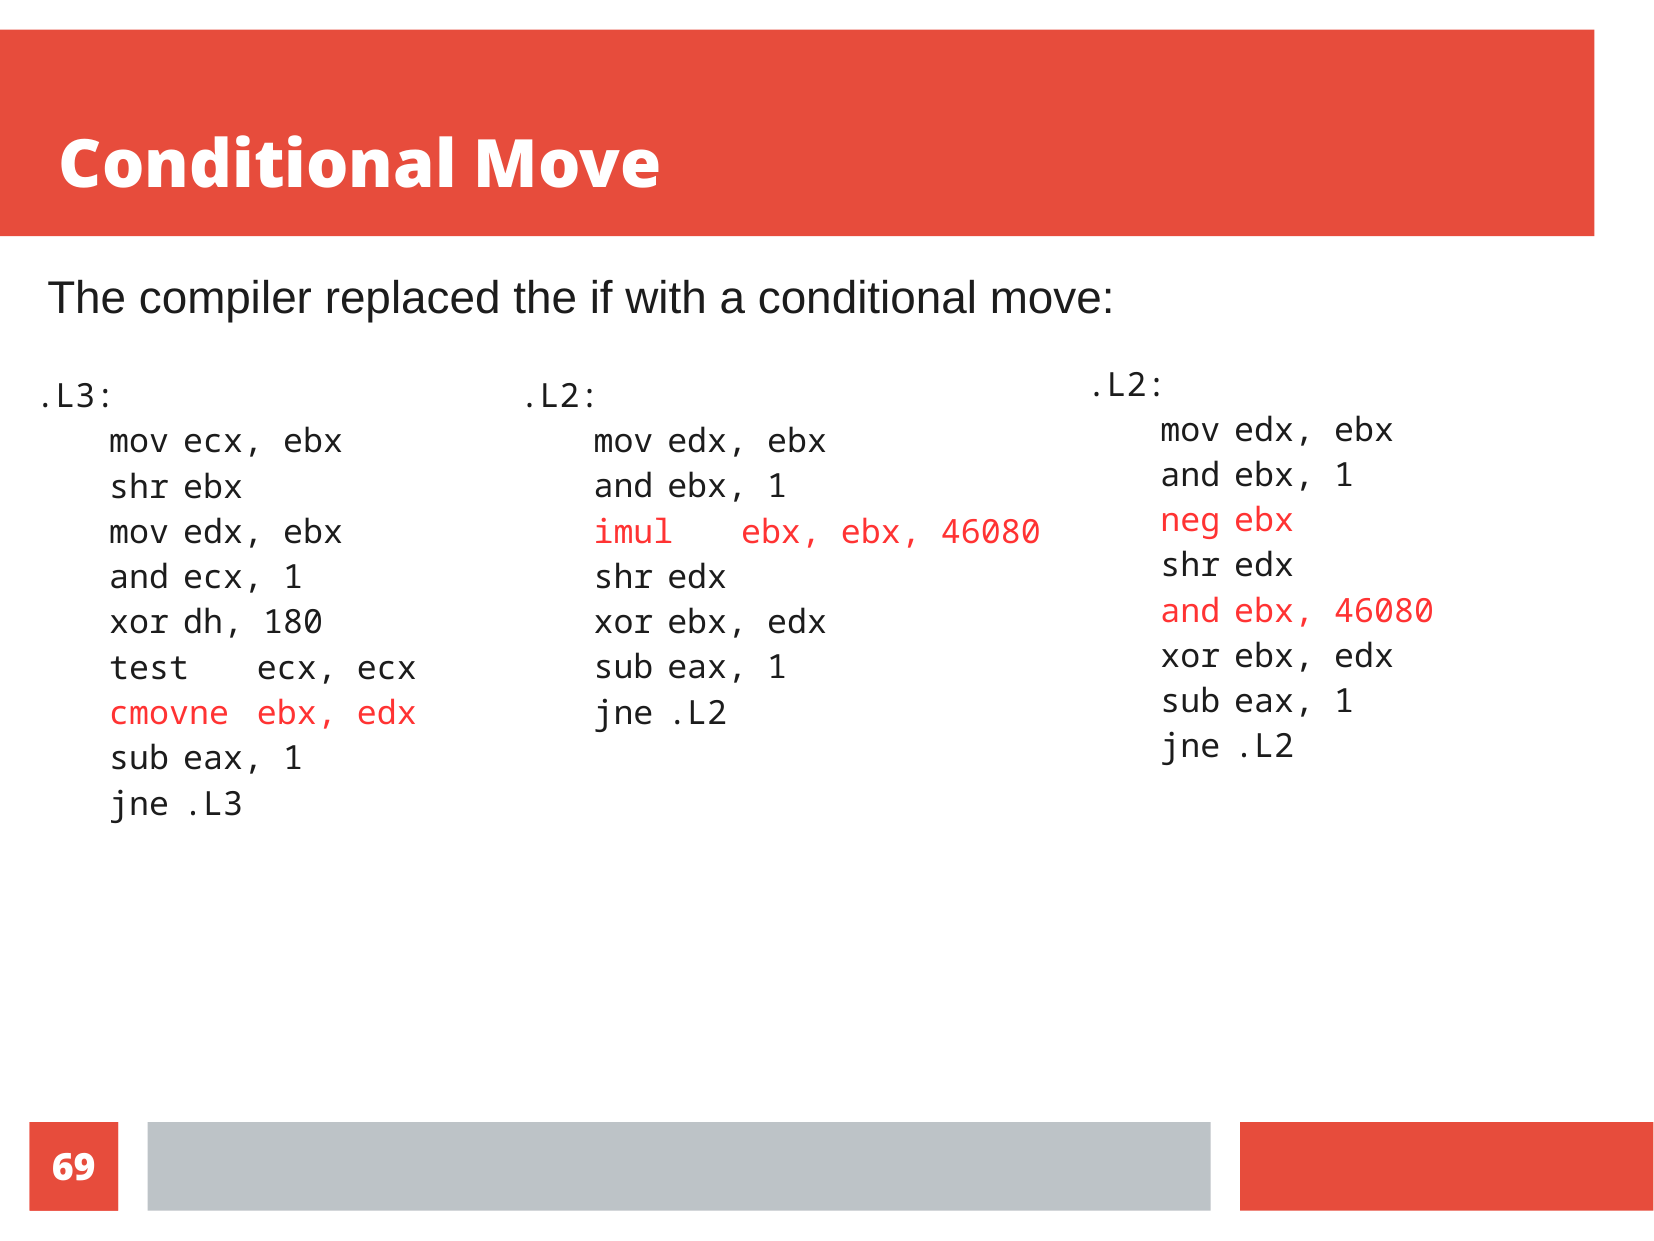

# Conditional Move
The compiler replaced the if with a conditional move:
.L2:
	mov	edx, ebx
	and	ebx, 1
	neg	ebx
	shr	edx
	and	ebx, 46080
	xor	ebx, edx
	sub	eax, 1
	jne	.L2
.L2:
	mov	edx, ebx
	and	ebx, 1
	imul	ebx, ebx, 46080
	shr	edx
	xor	ebx, edx
	sub	eax, 1
	jne	.L2
.L3:
	mov	ecx, ebx
	shr	ebx
	mov	edx, ebx
	and	ecx, 1
	xor	dh, 180
	test	ecx, ecx
	cmovne	ebx, edx
	sub	eax, 1
	jne	.L3
69